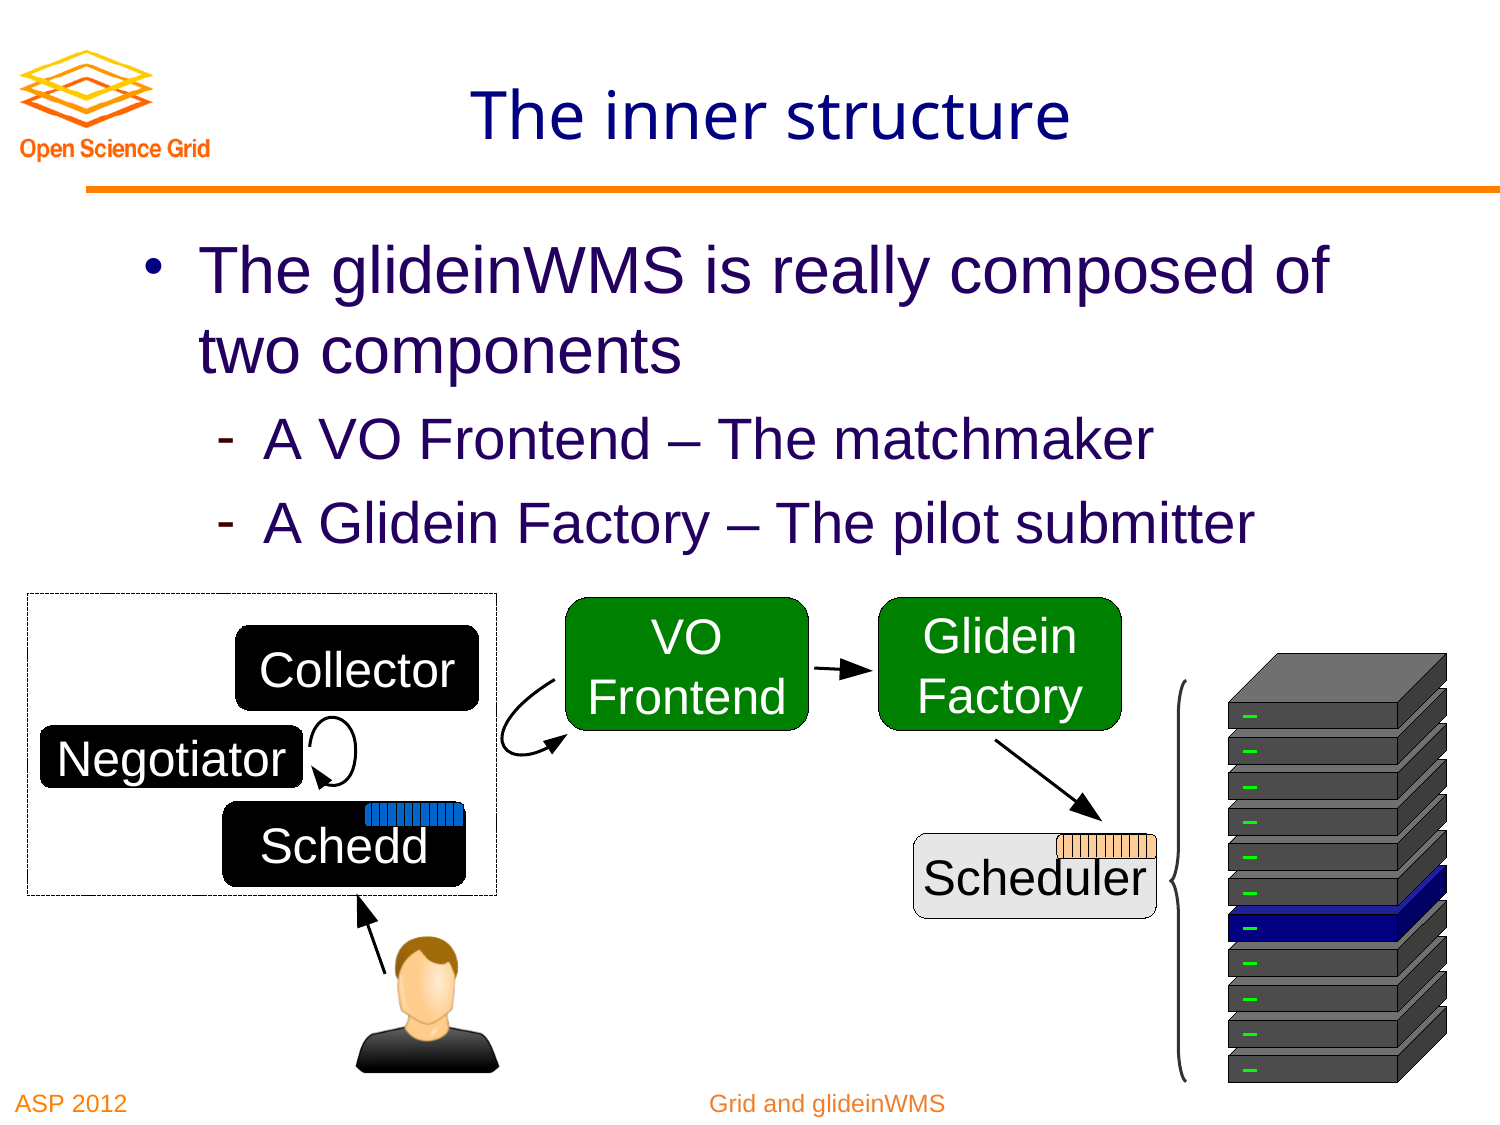

# The inner structure
The glideinWMS is really composed of two components
A VO Frontend – The matchmaker
A Glidein Factory – The pilot submitter
Glidein
Factory
VO
Frontend
Collector
Negotiator
Schedd
Scheduler